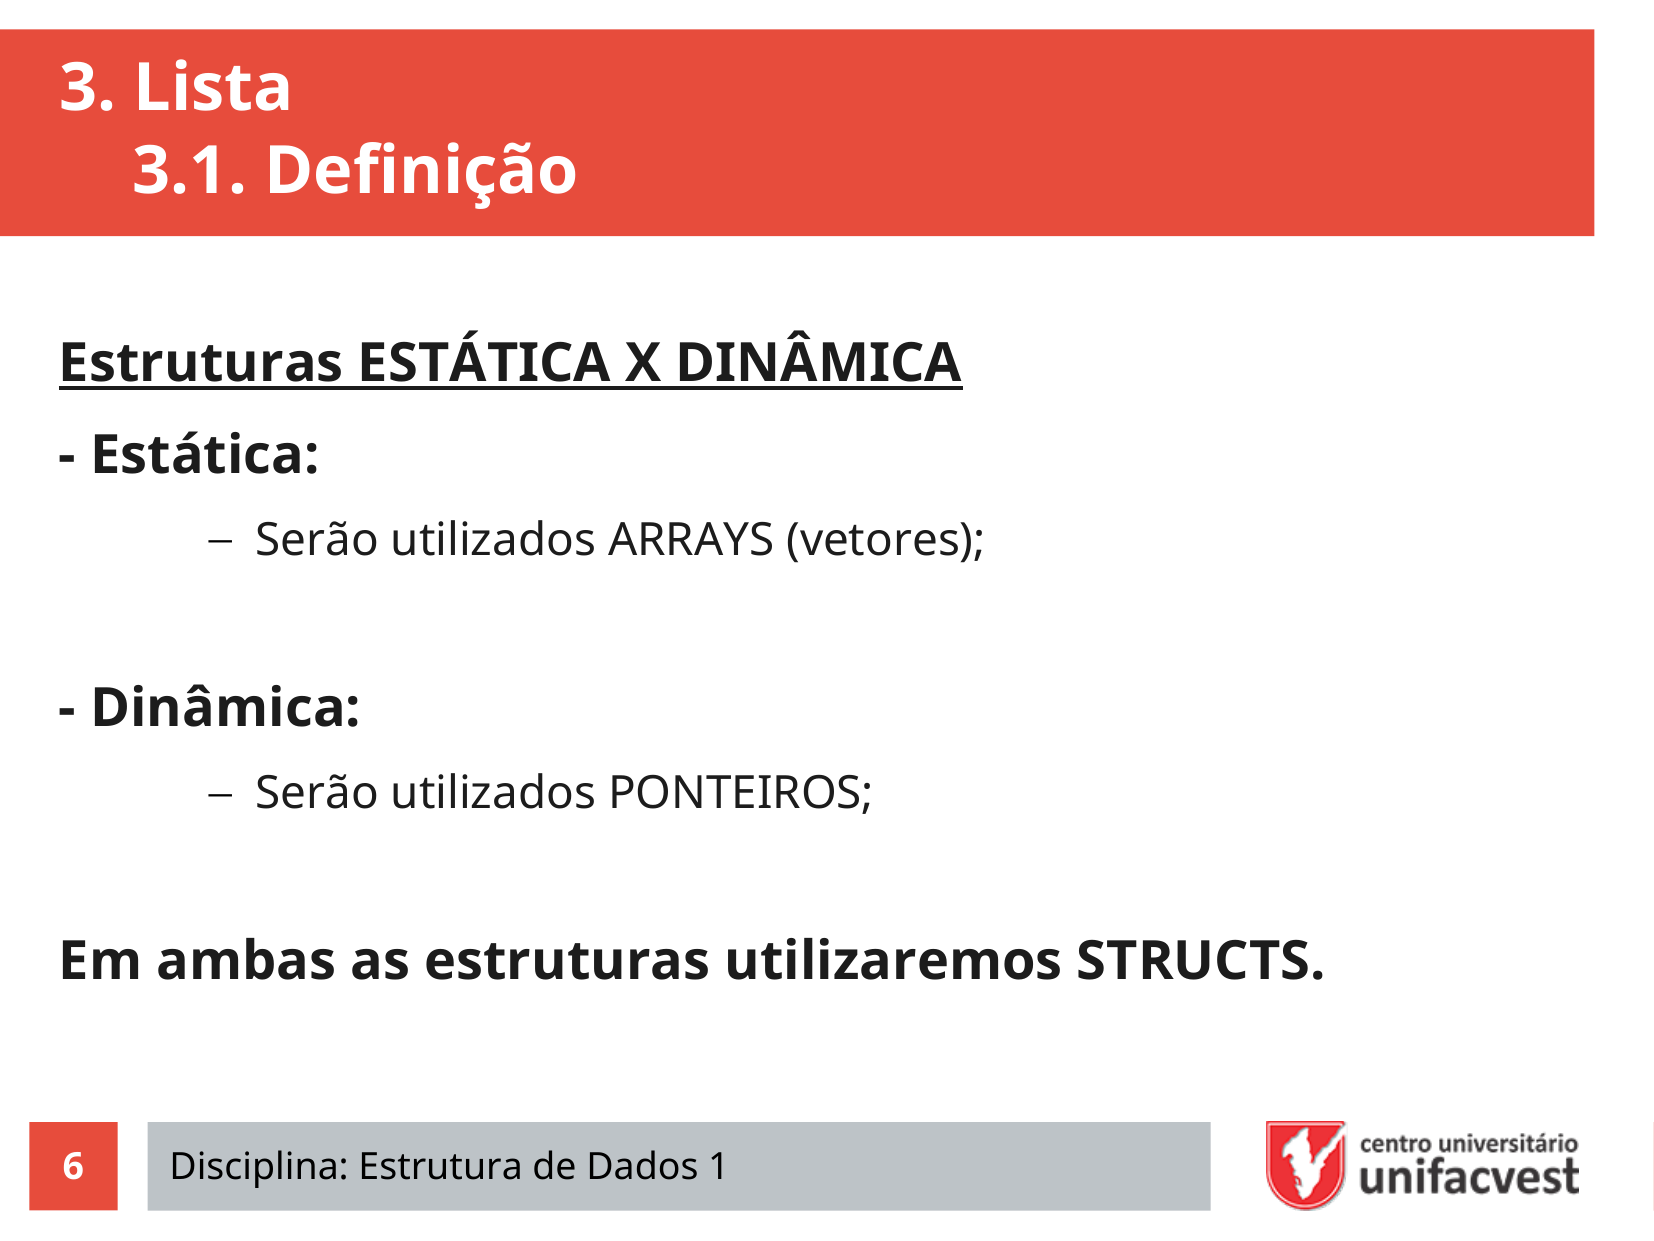

# 3. Lista 3.1. Definição
Estruturas ESTÁTICA X DINÂMICA
- Estática:
Serão utilizados ARRAYS (vetores);
- Dinâmica:
Serão utilizados PONTEIROS;
Em ambas as estruturas utilizaremos STRUCTS.
6
Disciplina: Estrutura de Dados 1